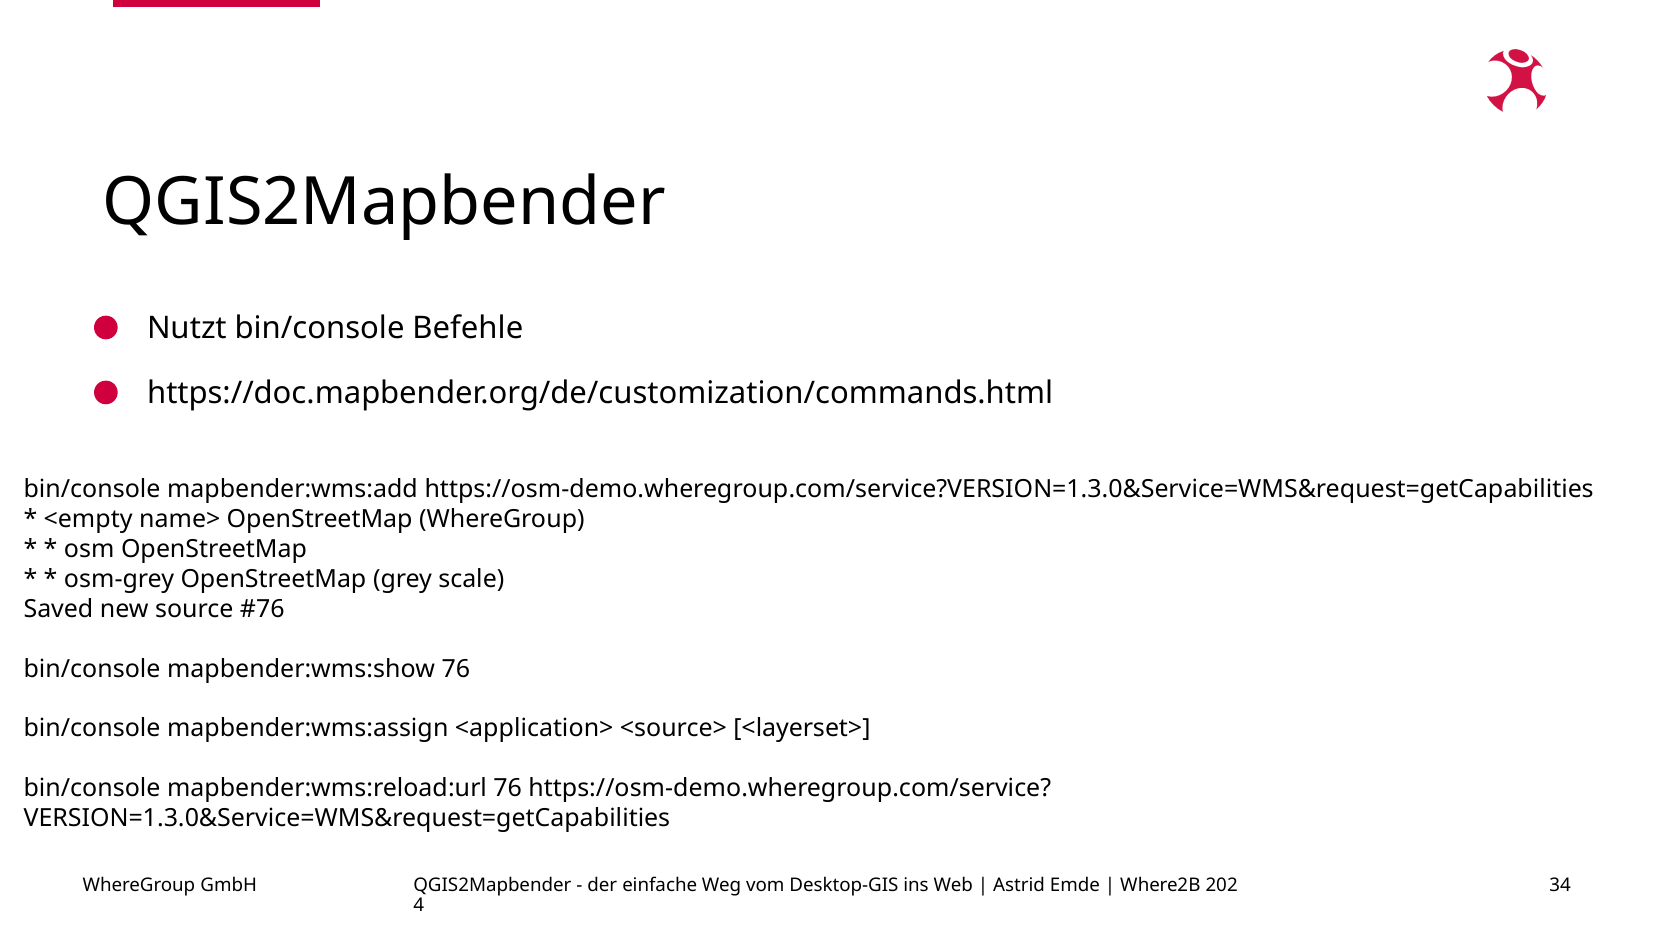

QGIS2Mapbender
Nutzt bin/console Befehle
https://doc.mapbender.org/de/customization/commands.html
bin/console mapbender:wms:add https://osm-demo.wheregroup.com/service?VERSION=1.3.0&Service=WMS&request=getCapabilities
* <empty name> OpenStreetMap (WhereGroup)
* * osm OpenStreetMap
* * osm-grey OpenStreetMap (grey scale)
Saved new source #76
bin/console mapbender:wms:show 76
bin/console mapbender:wms:assign <application> <source> [<layerset>]
bin/console mapbender:wms:reload:url 76 https://osm-demo.wheregroup.com/service?VERSION=1.3.0&Service=WMS&request=getCapabilities
WhereGroup GmbH
QGIS2Mapbender - der einfache Weg vom Desktop-GIS ins Web | Astrid Emde | Where2B 2024
34